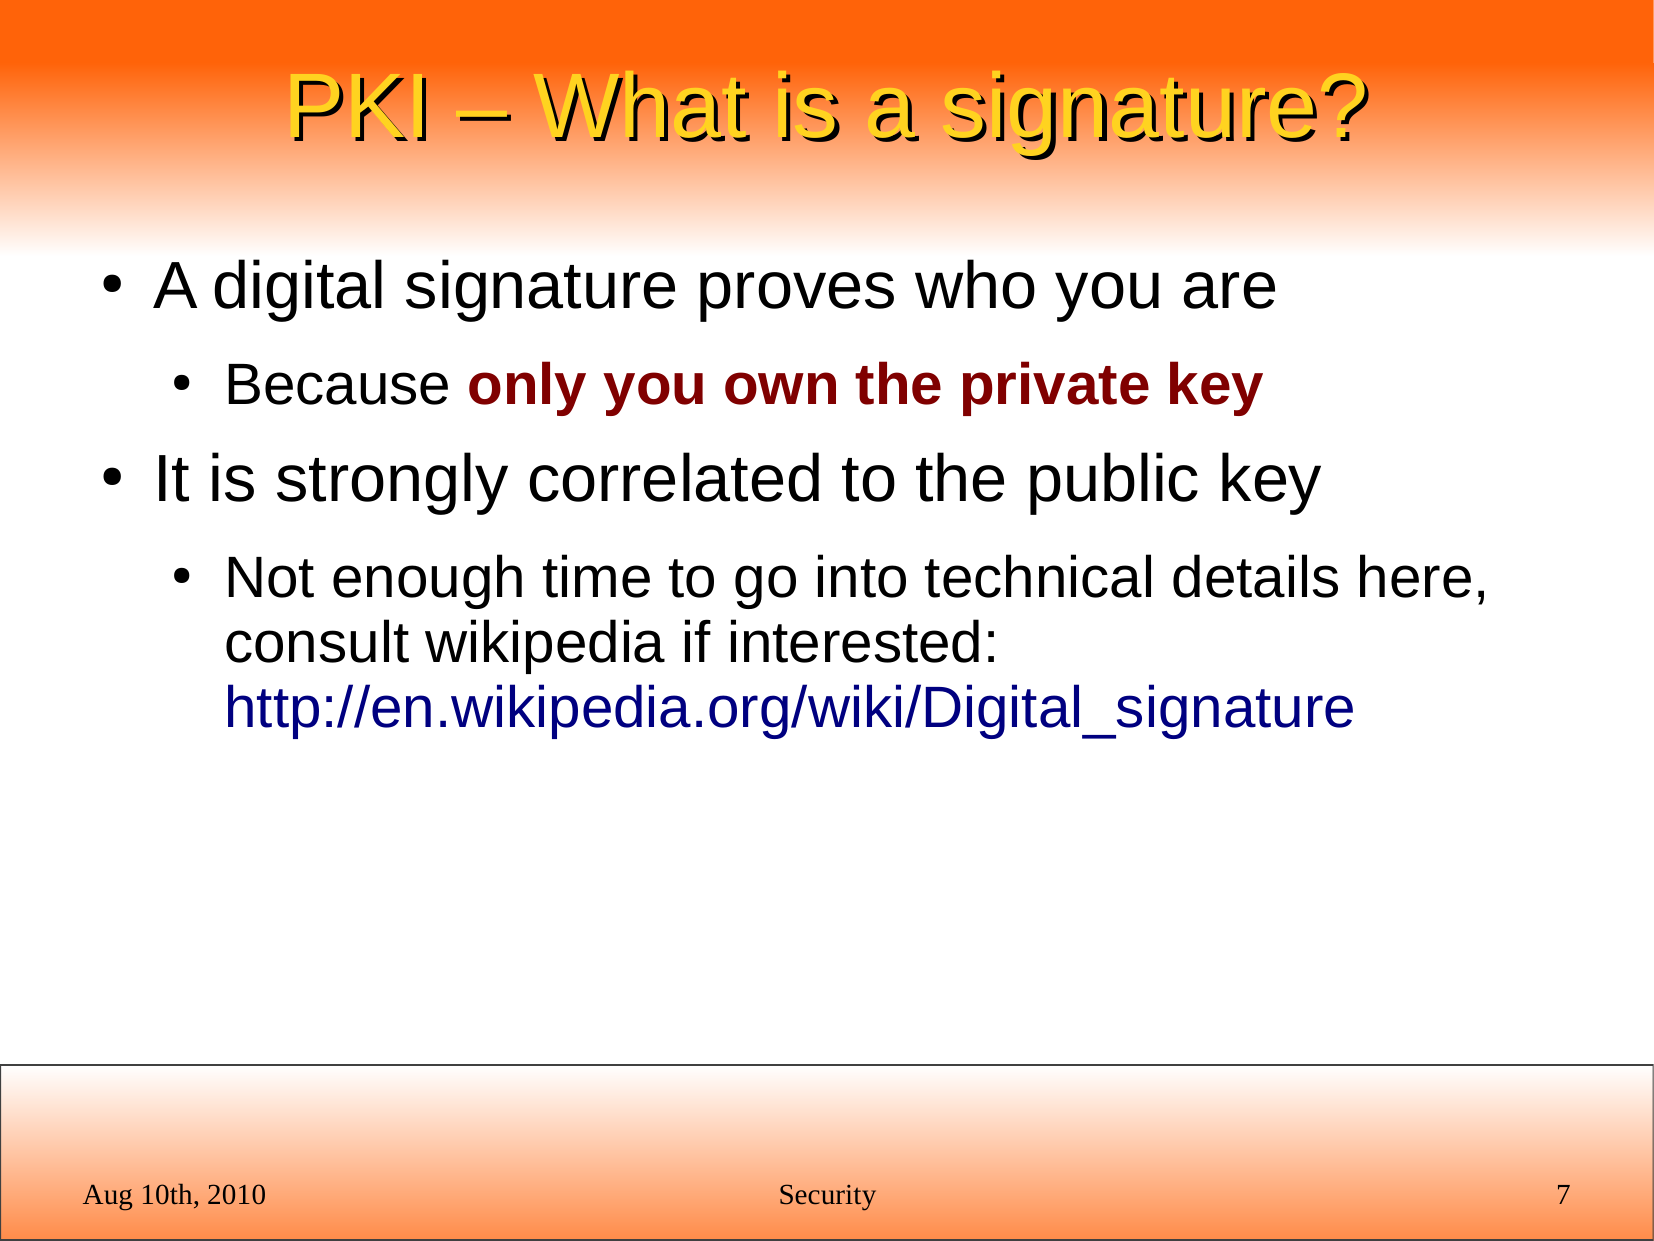

# PKI – What is a signature?
A digital signature proves who you are
Because only you own the private key
It is strongly correlated to the public key
Not enough time to go into technical details here,
consult wikipedia if interested:
http://en.wikipedia.org/wiki/Digital_signature
Aug 10th, 2010
Security
7